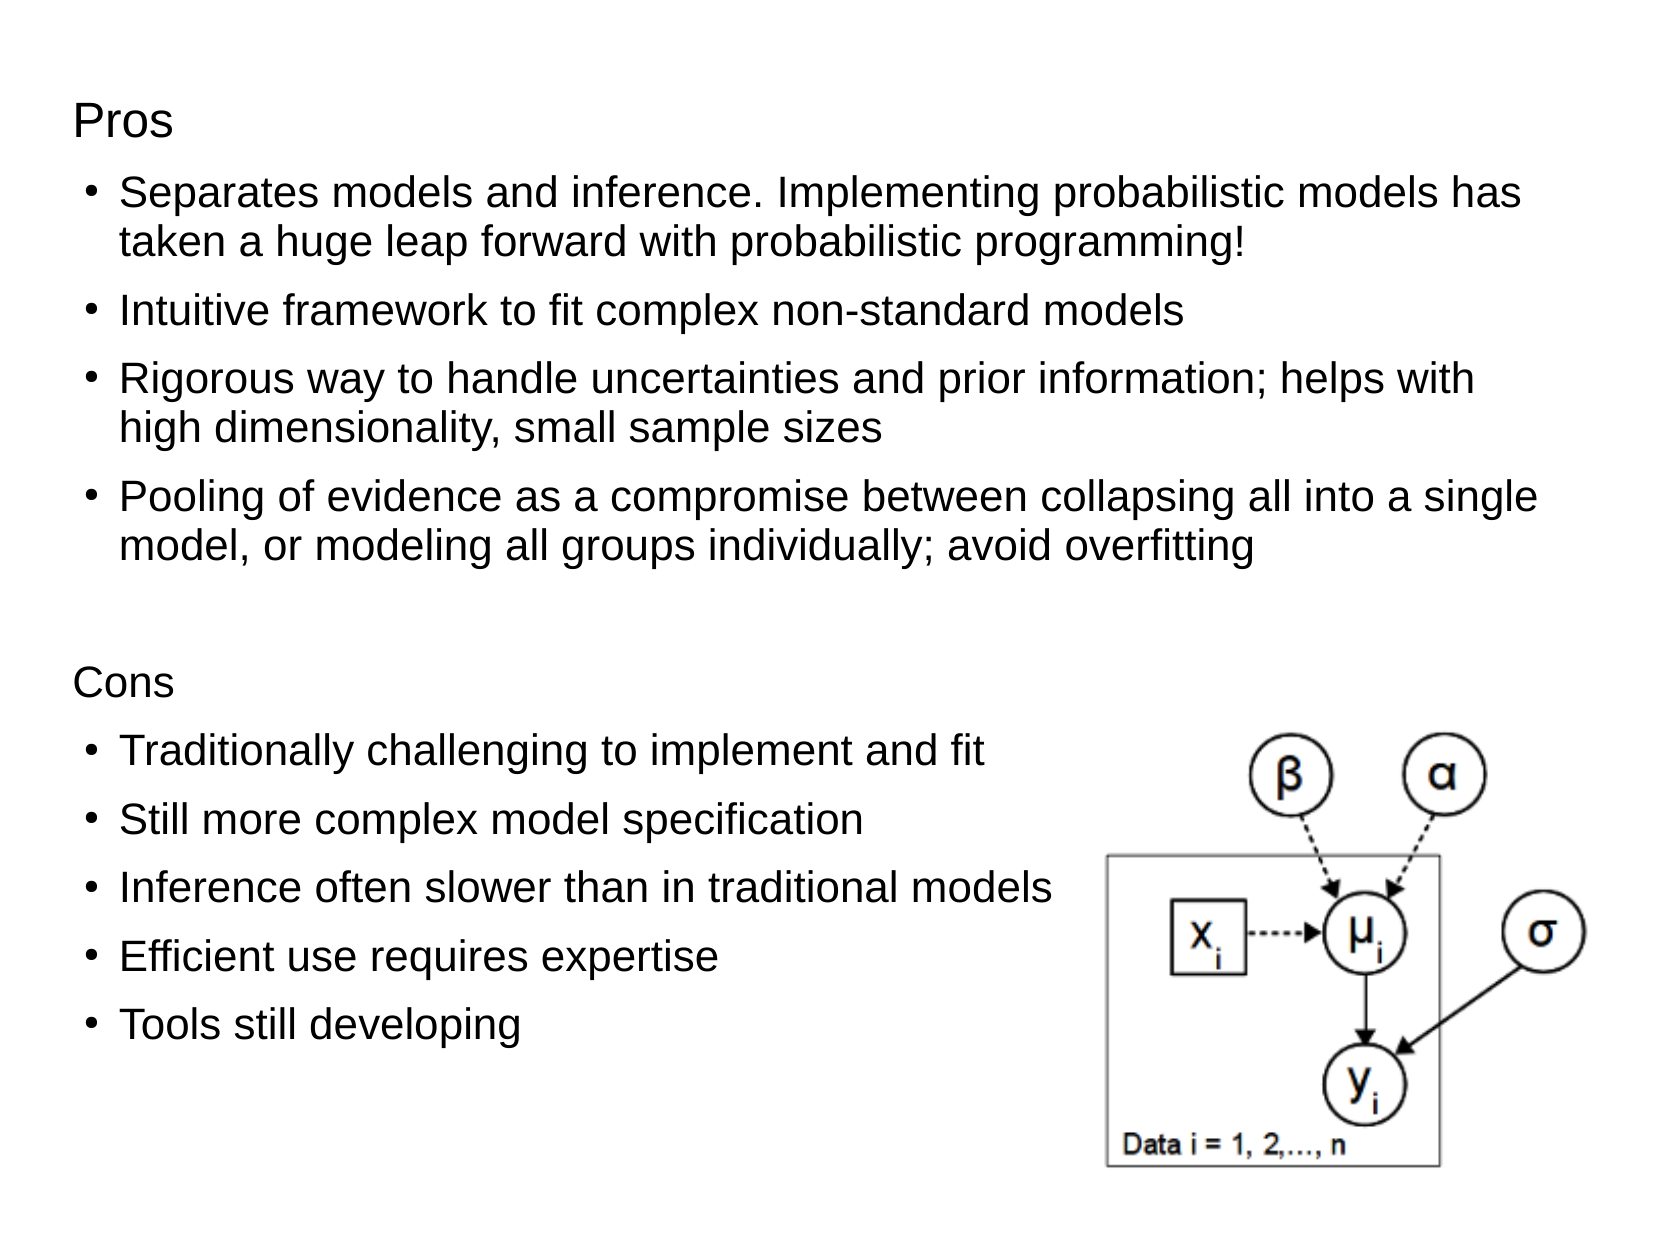

# Pros
Separates models and inference. Implementing probabilistic models has taken a huge leap forward with probabilistic programming!
Intuitive framework to fit complex non-standard models
Rigorous way to handle uncertainties and prior information; helps with high dimensionality, small sample sizes
Pooling of evidence as a compromise between collapsing all into a single model, or modeling all groups individually; avoid overfitting
Cons
Traditionally challenging to implement and fit
Still more complex model specification
Inference often slower than in traditional models
Efficient use requires expertise
Tools still developing
53